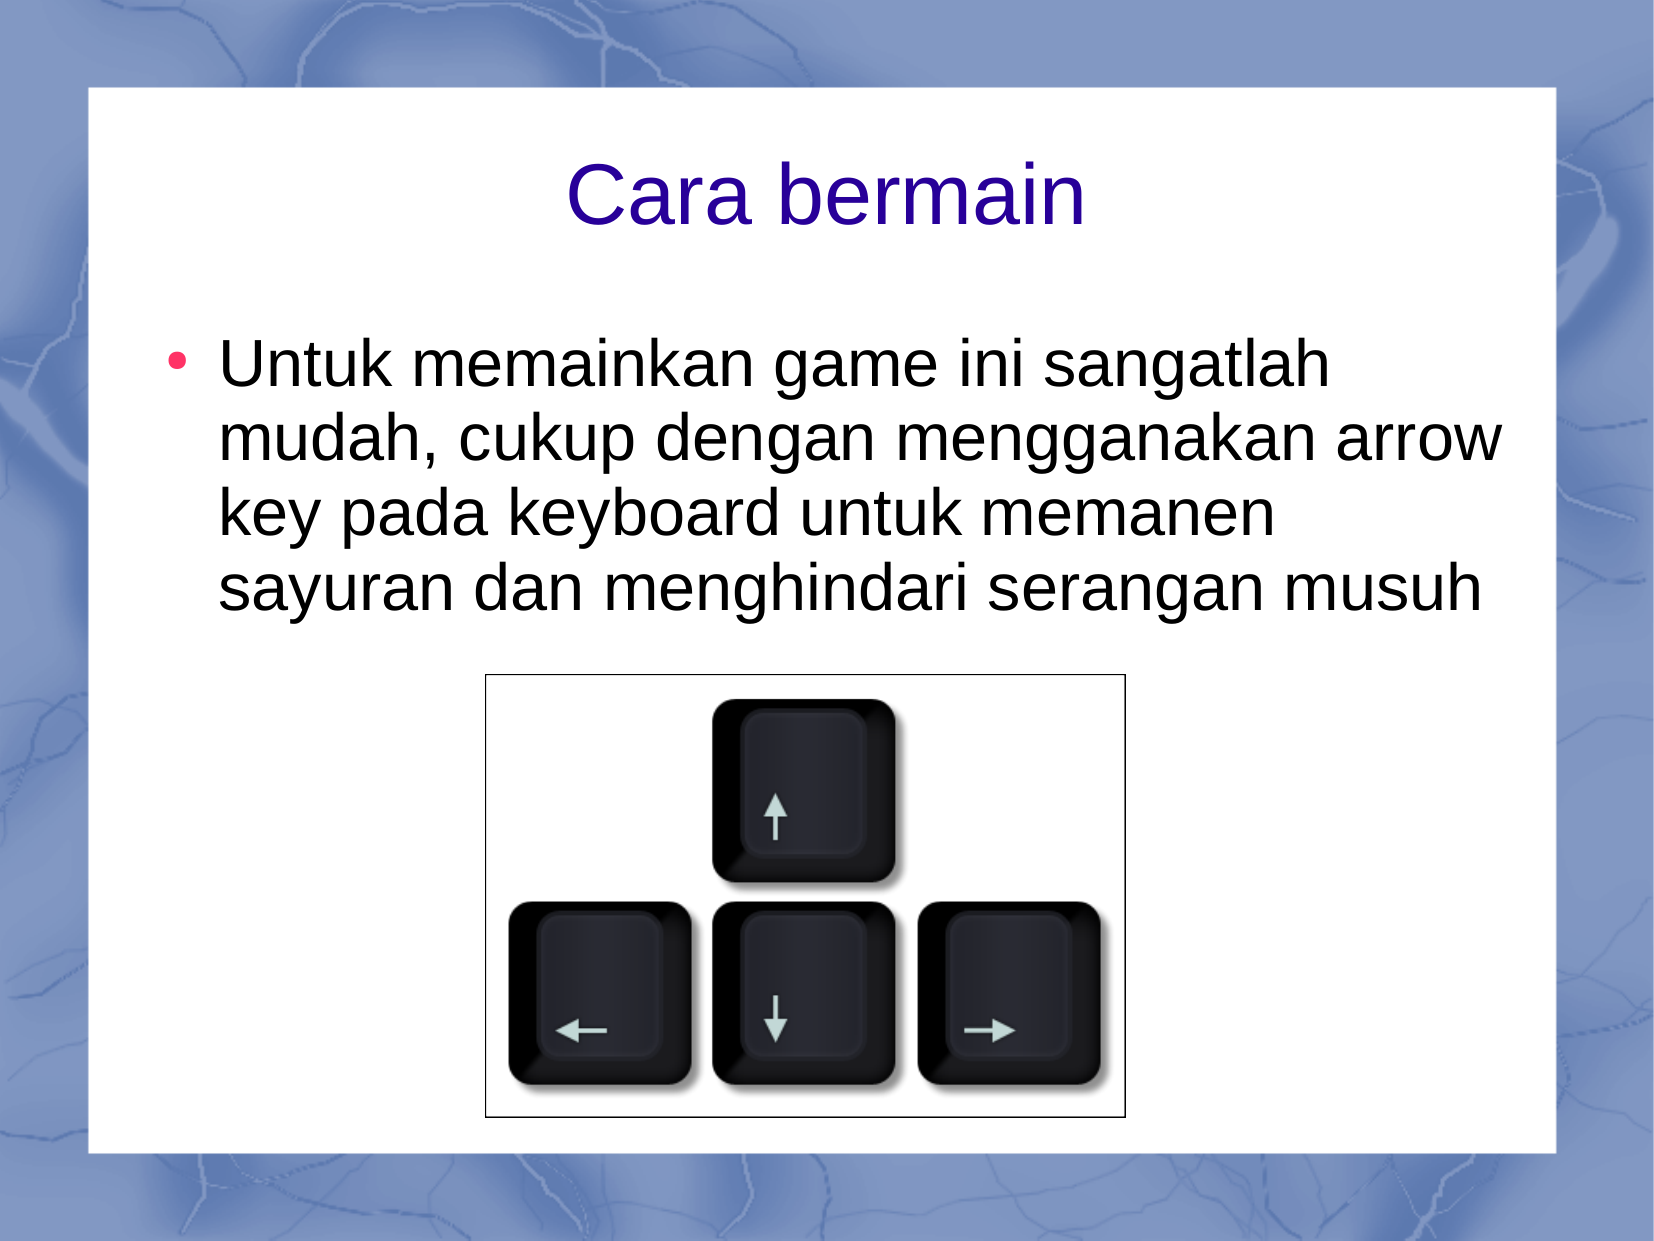

# Cara bermain
Untuk memainkan game ini sangatlah mudah, cukup dengan mengganakan arrow key pada keyboard untuk memanen sayuran dan menghindari serangan musuh